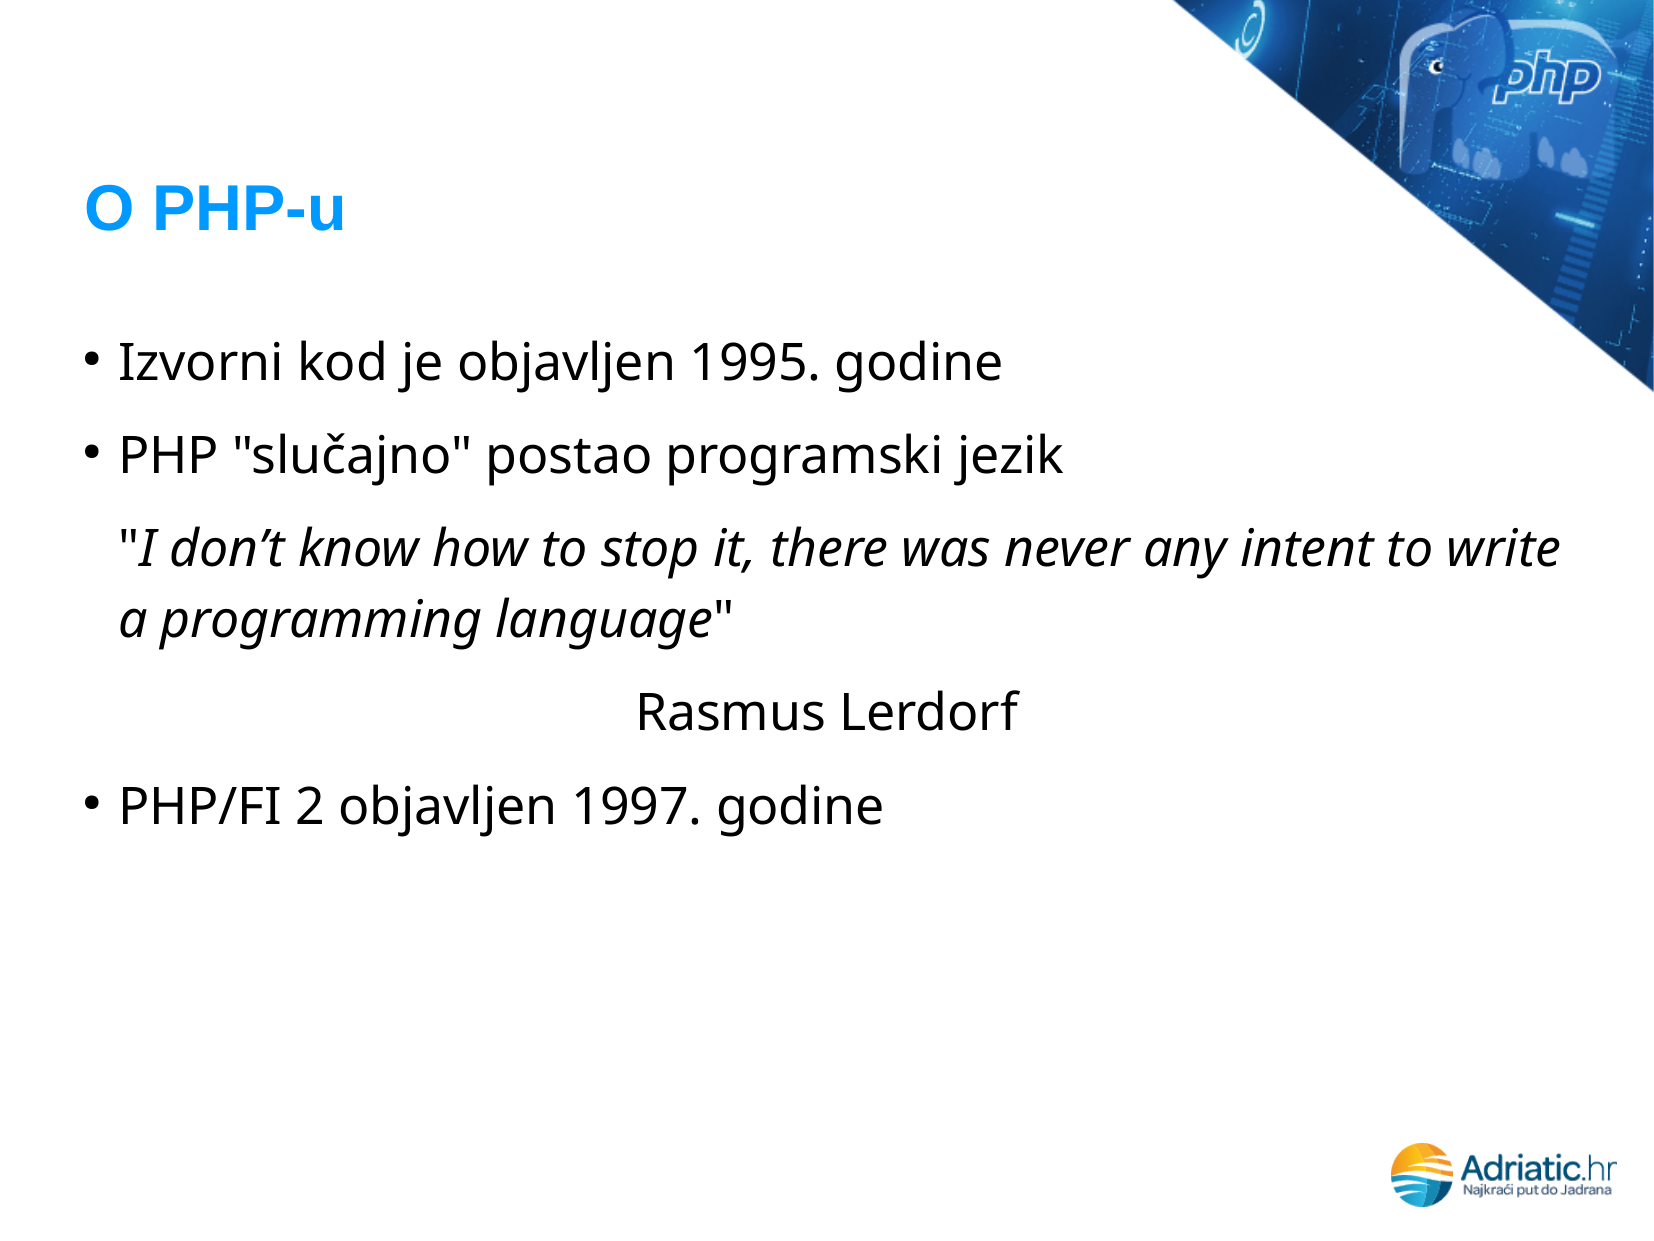

# O PHP-u
Izvorni kod je objavljen 1995. godine
PHP "slučajno" postao programski jezik
"I don’t know how to stop it, there was never any intent to write a programming language"
Rasmus Lerdorf
PHP/FI 2 objavljen 1997. godine